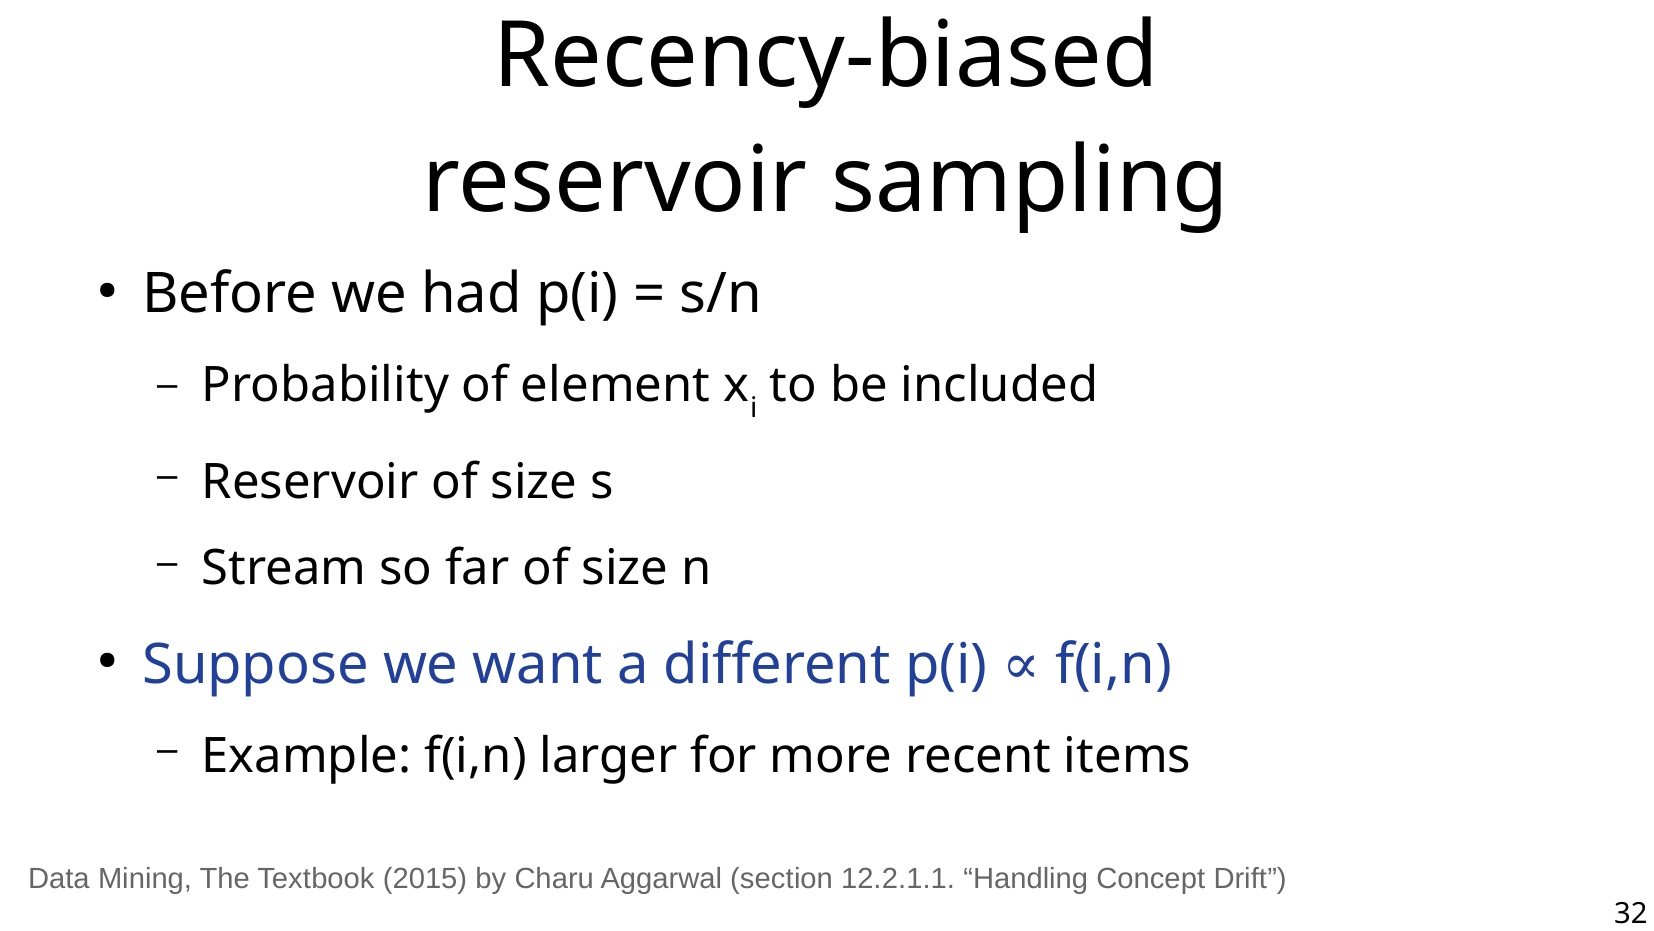

# Recency-biased reservoir sampling
Before we had p(i) = s/n
Probability of element xi to be included
Reservoir of size s
Stream so far of size n
Suppose we want a different p(i) ∝ f(i,n)
Example: f(i,n) larger for more recent items
Data Mining, The Textbook (2015) by Charu Aggarwal (section 12.2.1.1. “Handling Concept Drift”)
32